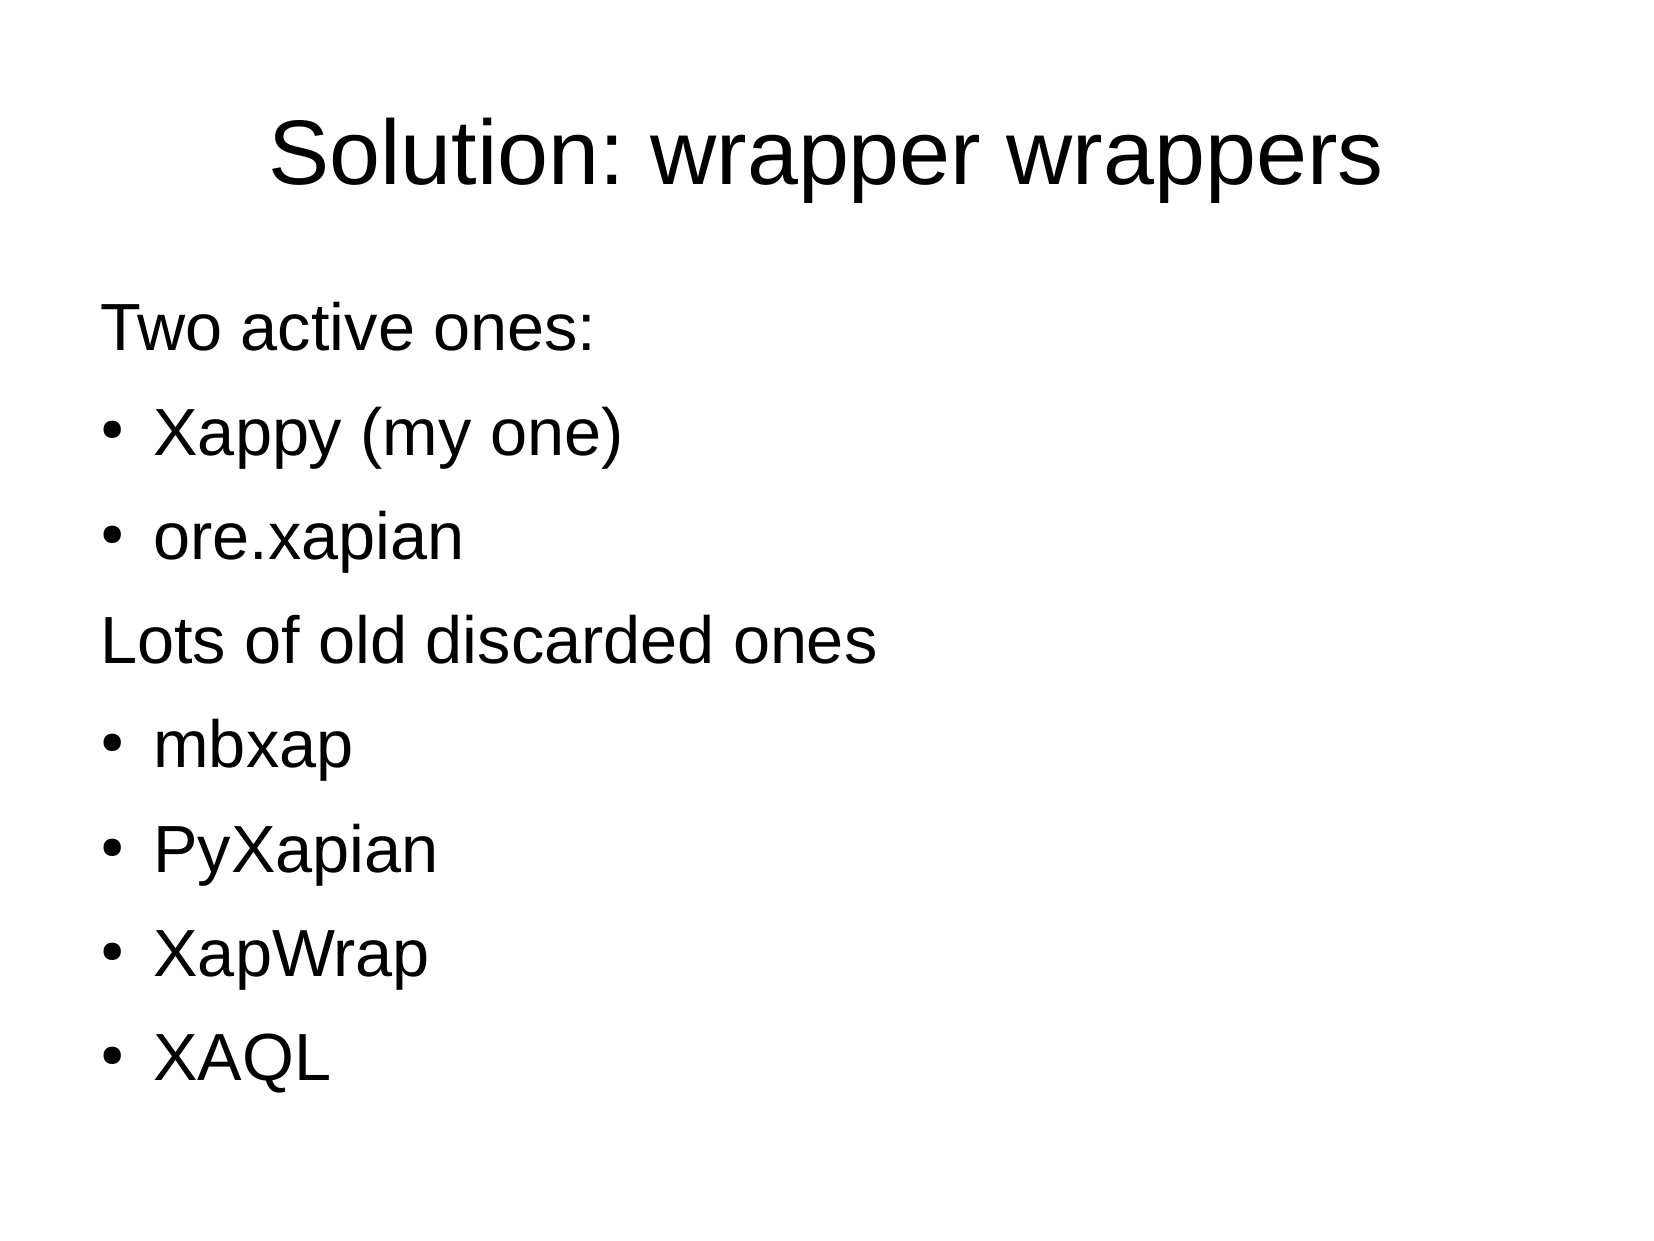

# Solution: wrapper wrappers
Two active ones:
Xappy (my one)
ore.xapian
Lots of old discarded ones
mbxap
PyXapian
XapWrap
XAQL